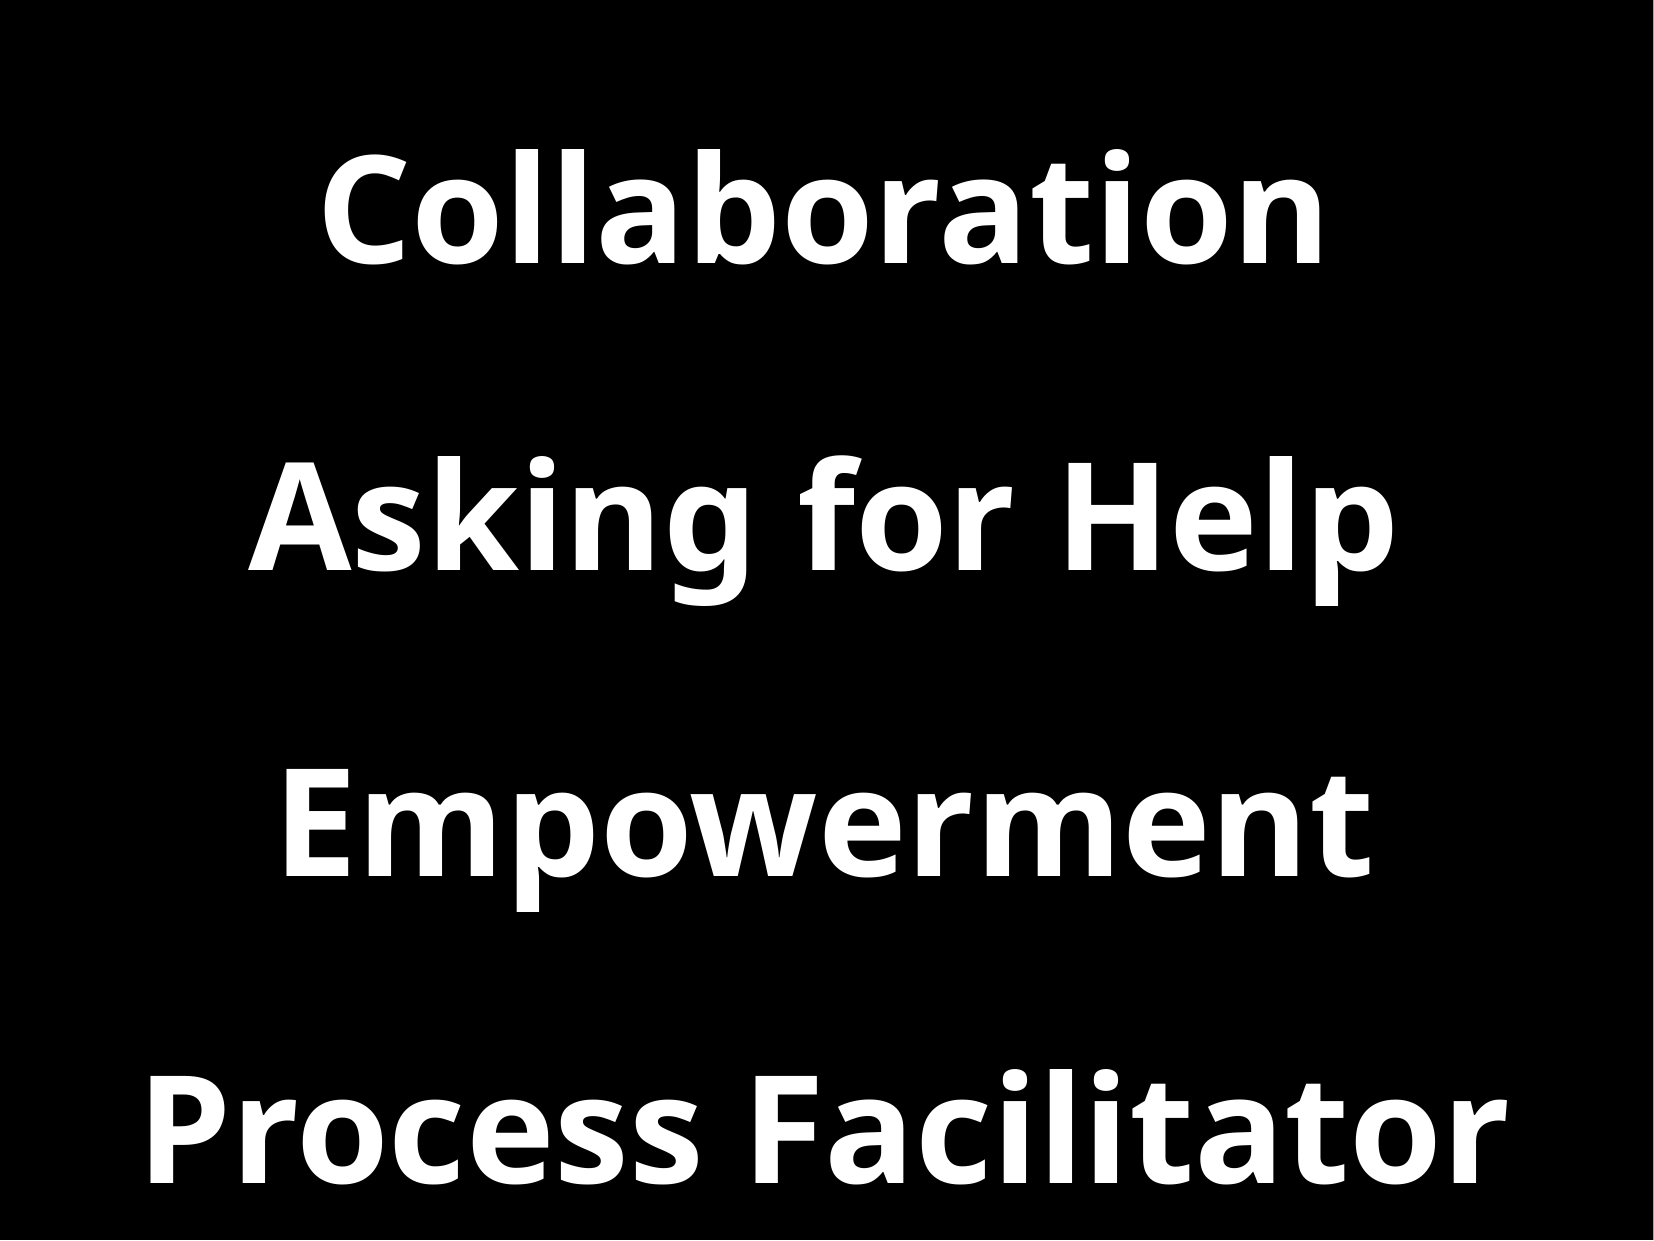

# Collaboration Asking for Help Empowerment Process Facilitator